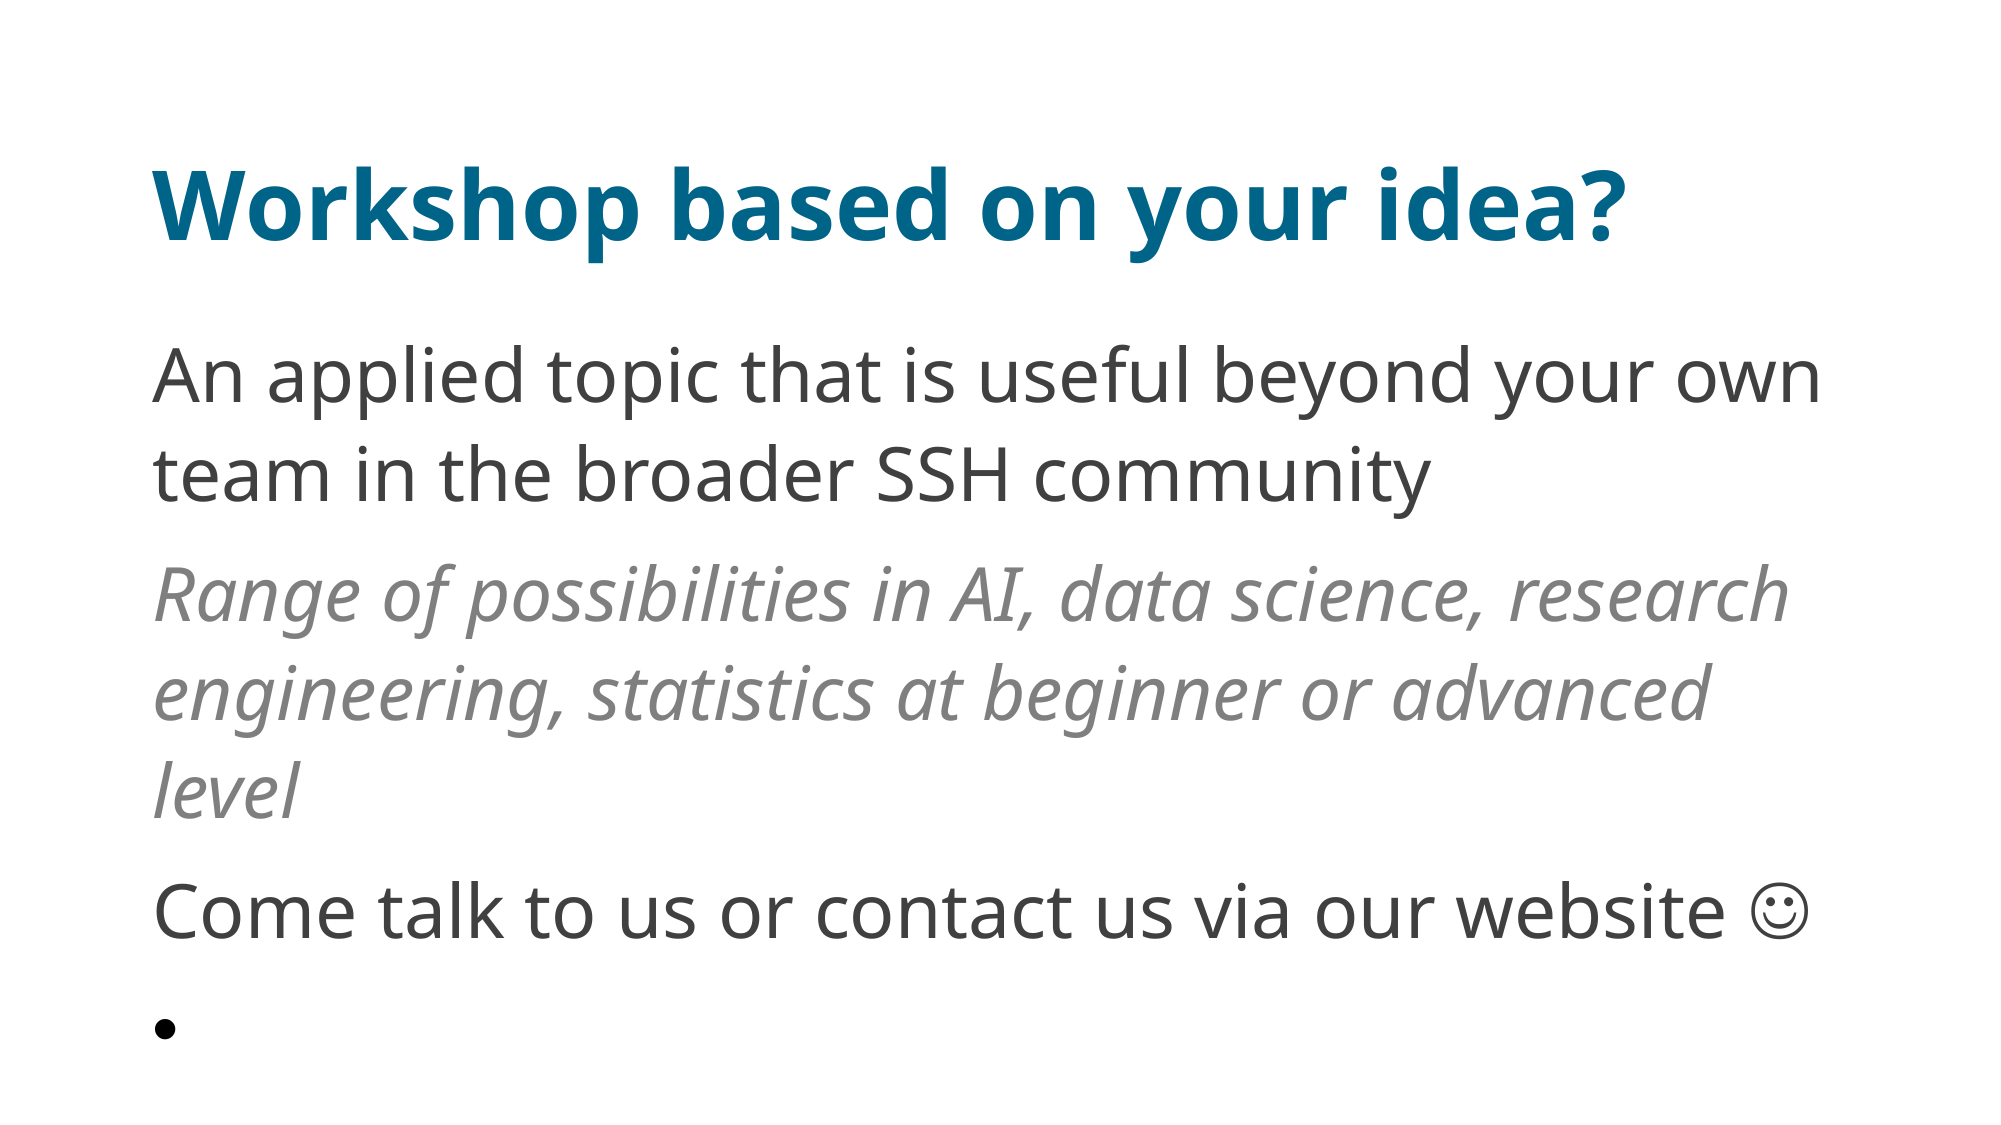

# Workshop based on your idea?
An applied topic that is useful beyond your own team in the broader SSH community
Range of possibilities in AI, data science, research engineering, statistics at beginner or advanced level
Come talk to us or contact us via our website 